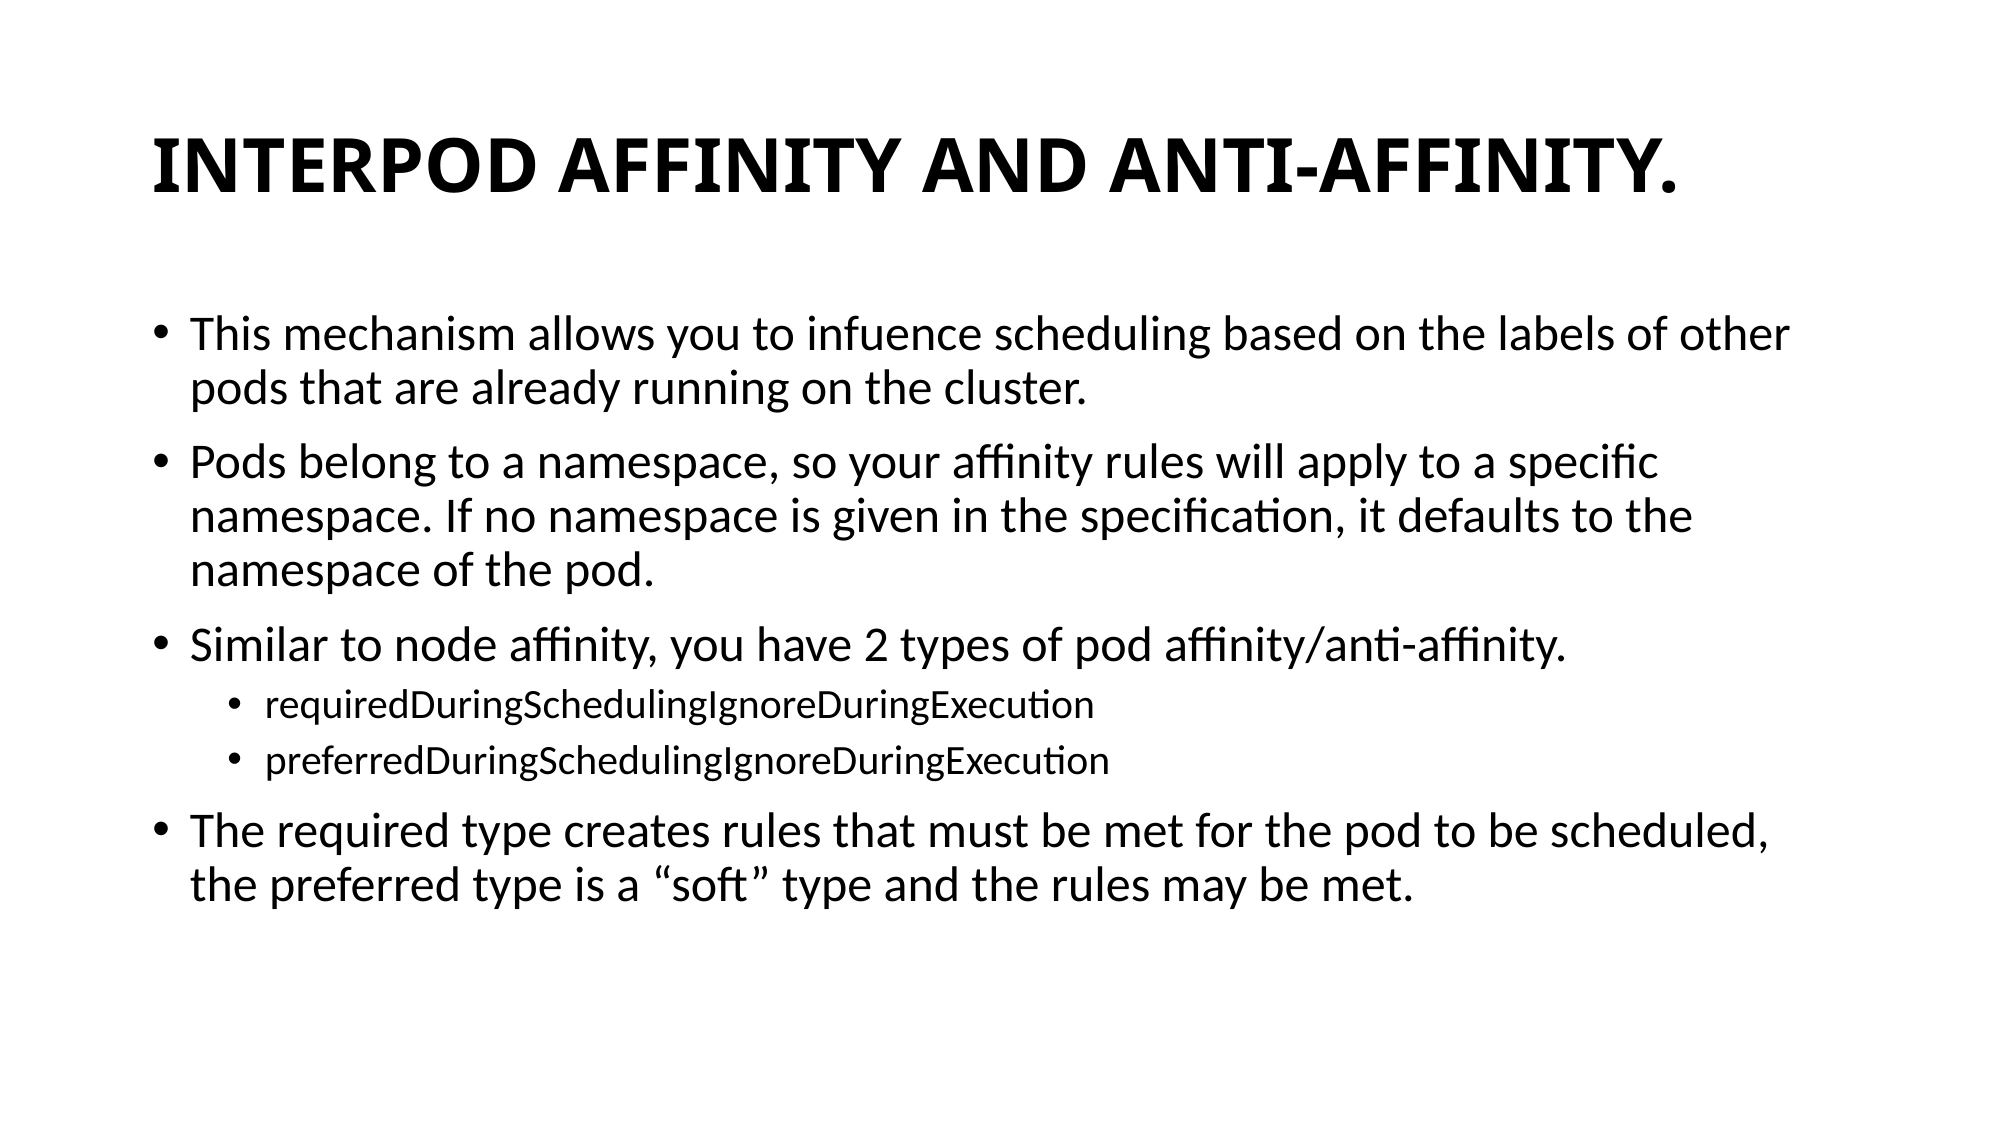

# INTERPOD AFFINITY AND ANTI-AFFINITY.
This mechanism allows you to infuence scheduling based on the labels of other pods that are already running on the cluster.
Pods belong to a namespace, so your affinity rules will apply to a specific namespace. If no namespace is given in the specification, it defaults to the namespace of the pod.
Similar to node affinity, you have 2 types of pod affinity/anti-affinity.
requiredDuringSchedulingIgnoreDuringExecution
preferredDuringSchedulingIgnoreDuringExecution
The required type creates rules that must be met for the pod to be scheduled, the preferred type is a “soft” type and the rules may be met.